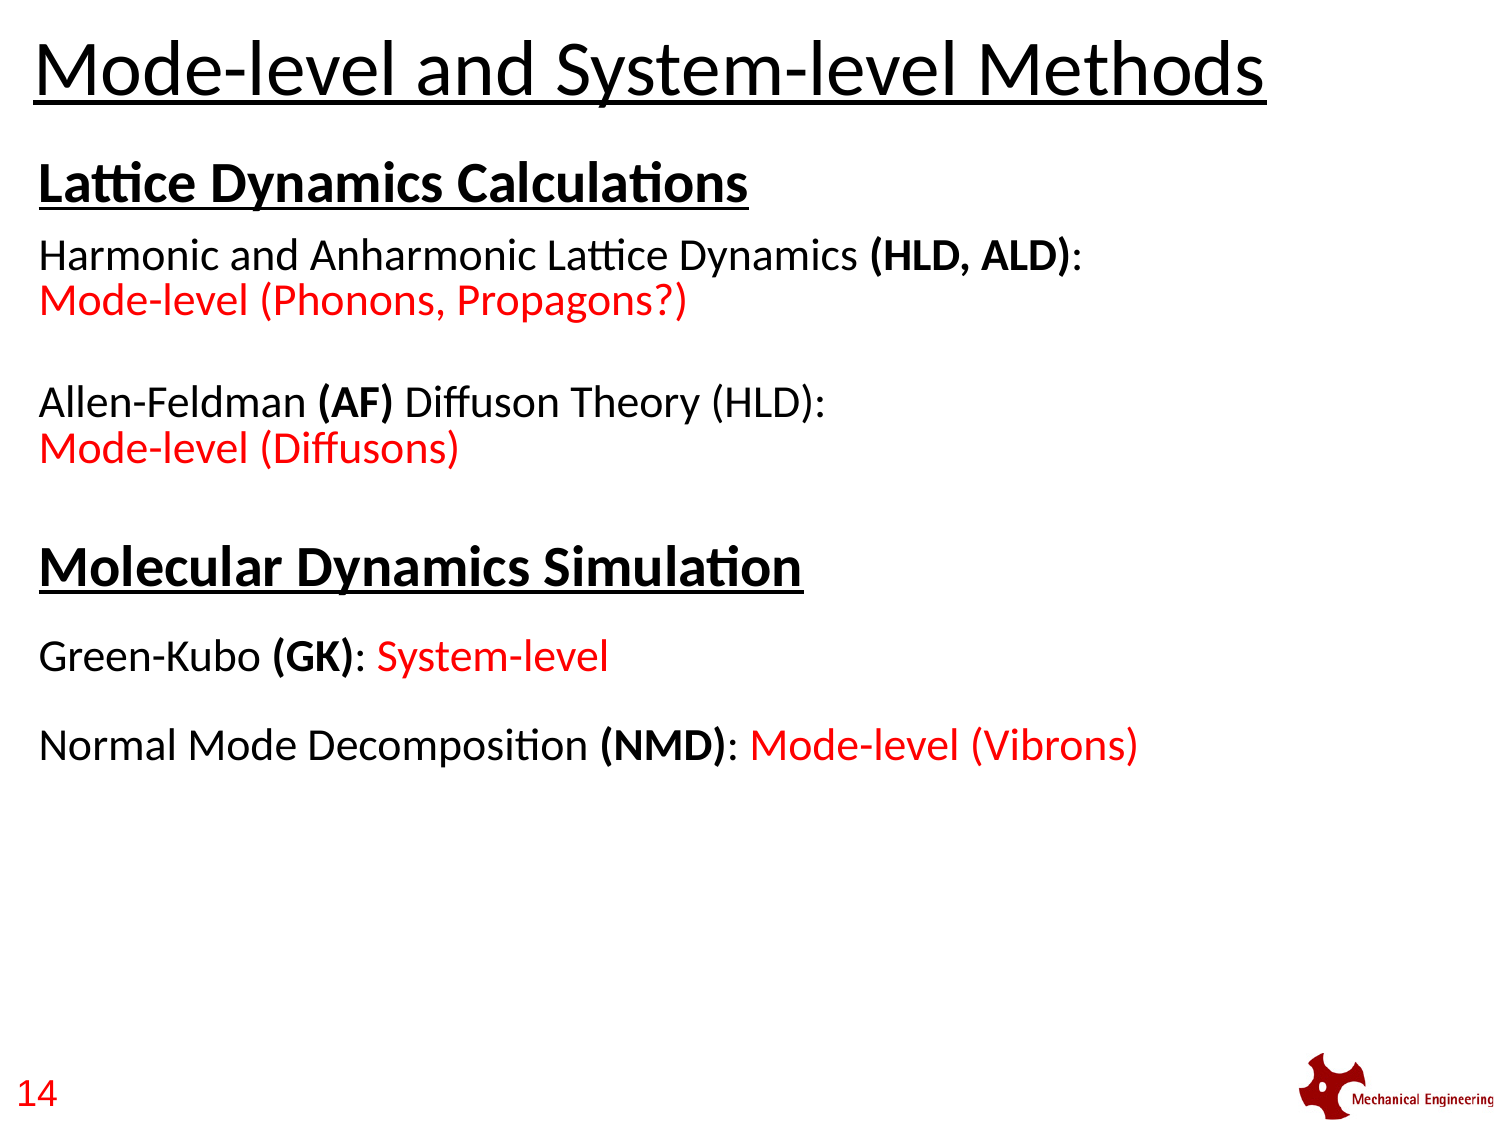

# Mode-level and System-level Methods
Lattice Dynamics Calculations
Harmonic and Anharmonic Lattice Dynamics (HLD, ALD):
Mode-level (Phonons, Propagons?)
Allen-Feldman (AF) Diffuson Theory (HLD):
Mode-level (Diffusons)
Molecular Dynamics Simulation
Green-Kubo (GK): System-level
Normal Mode Decomposition (NMD): Mode-level (Vibrons)